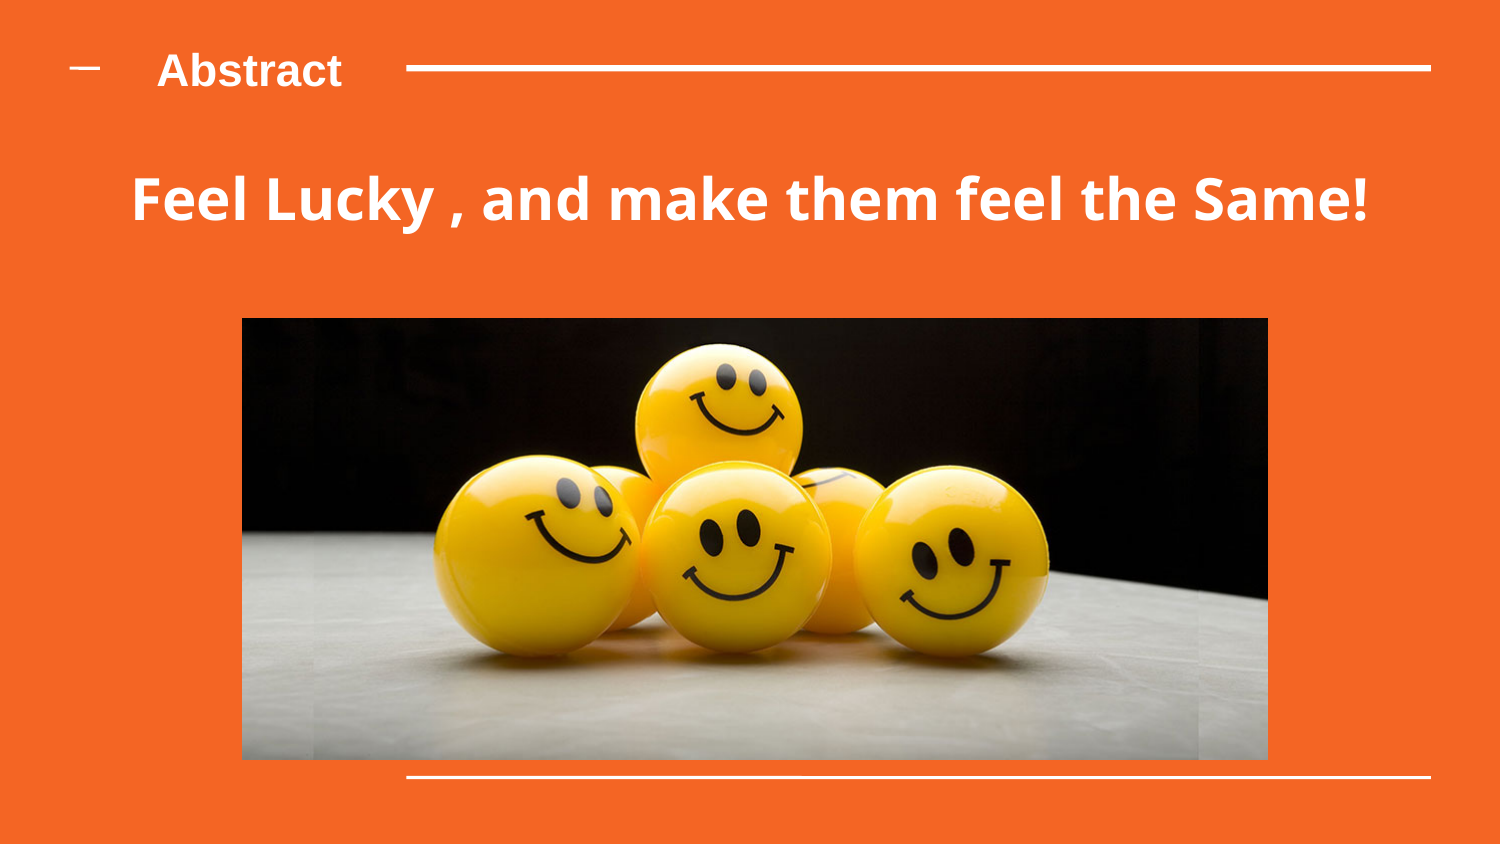

Abstract
#
Feel Lucky , and make them feel the Same!